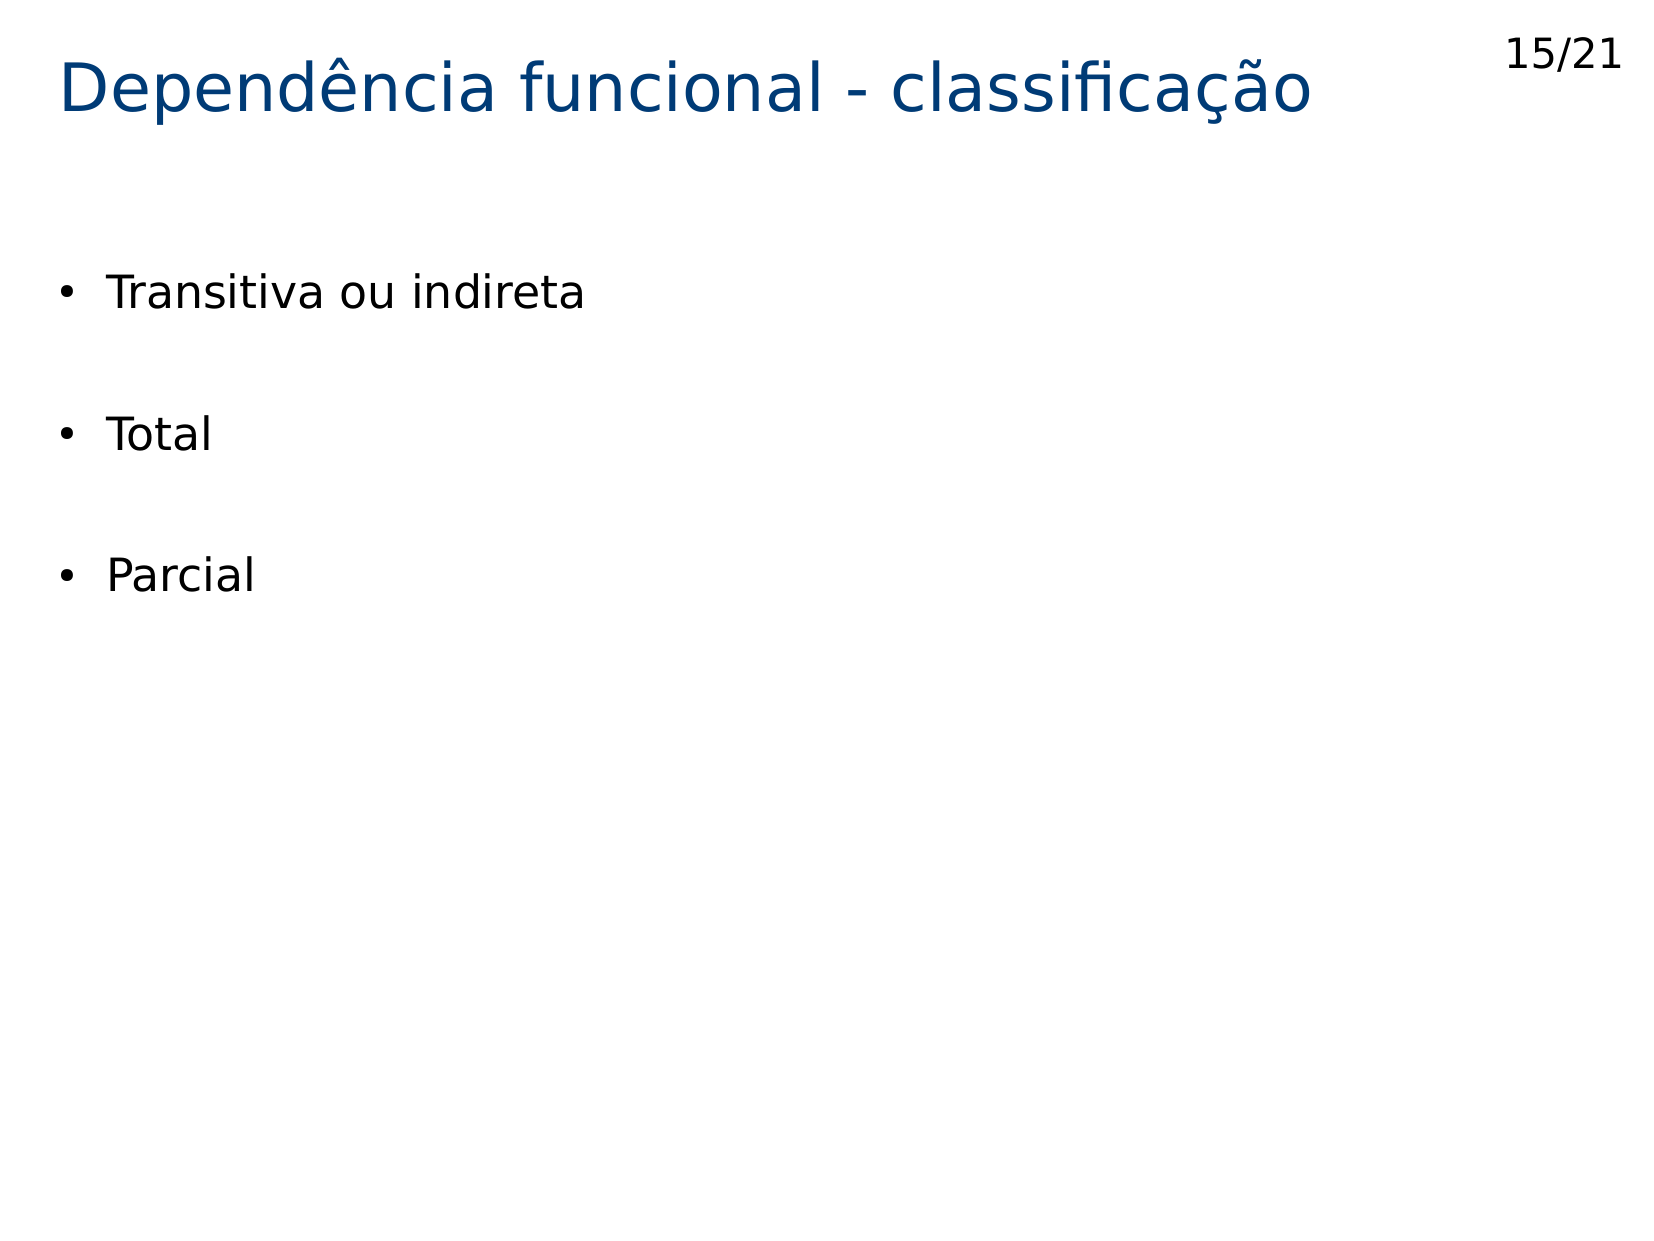

# Dependência funcional - classificação
15
Transitiva ou indireta
Total
Parcial